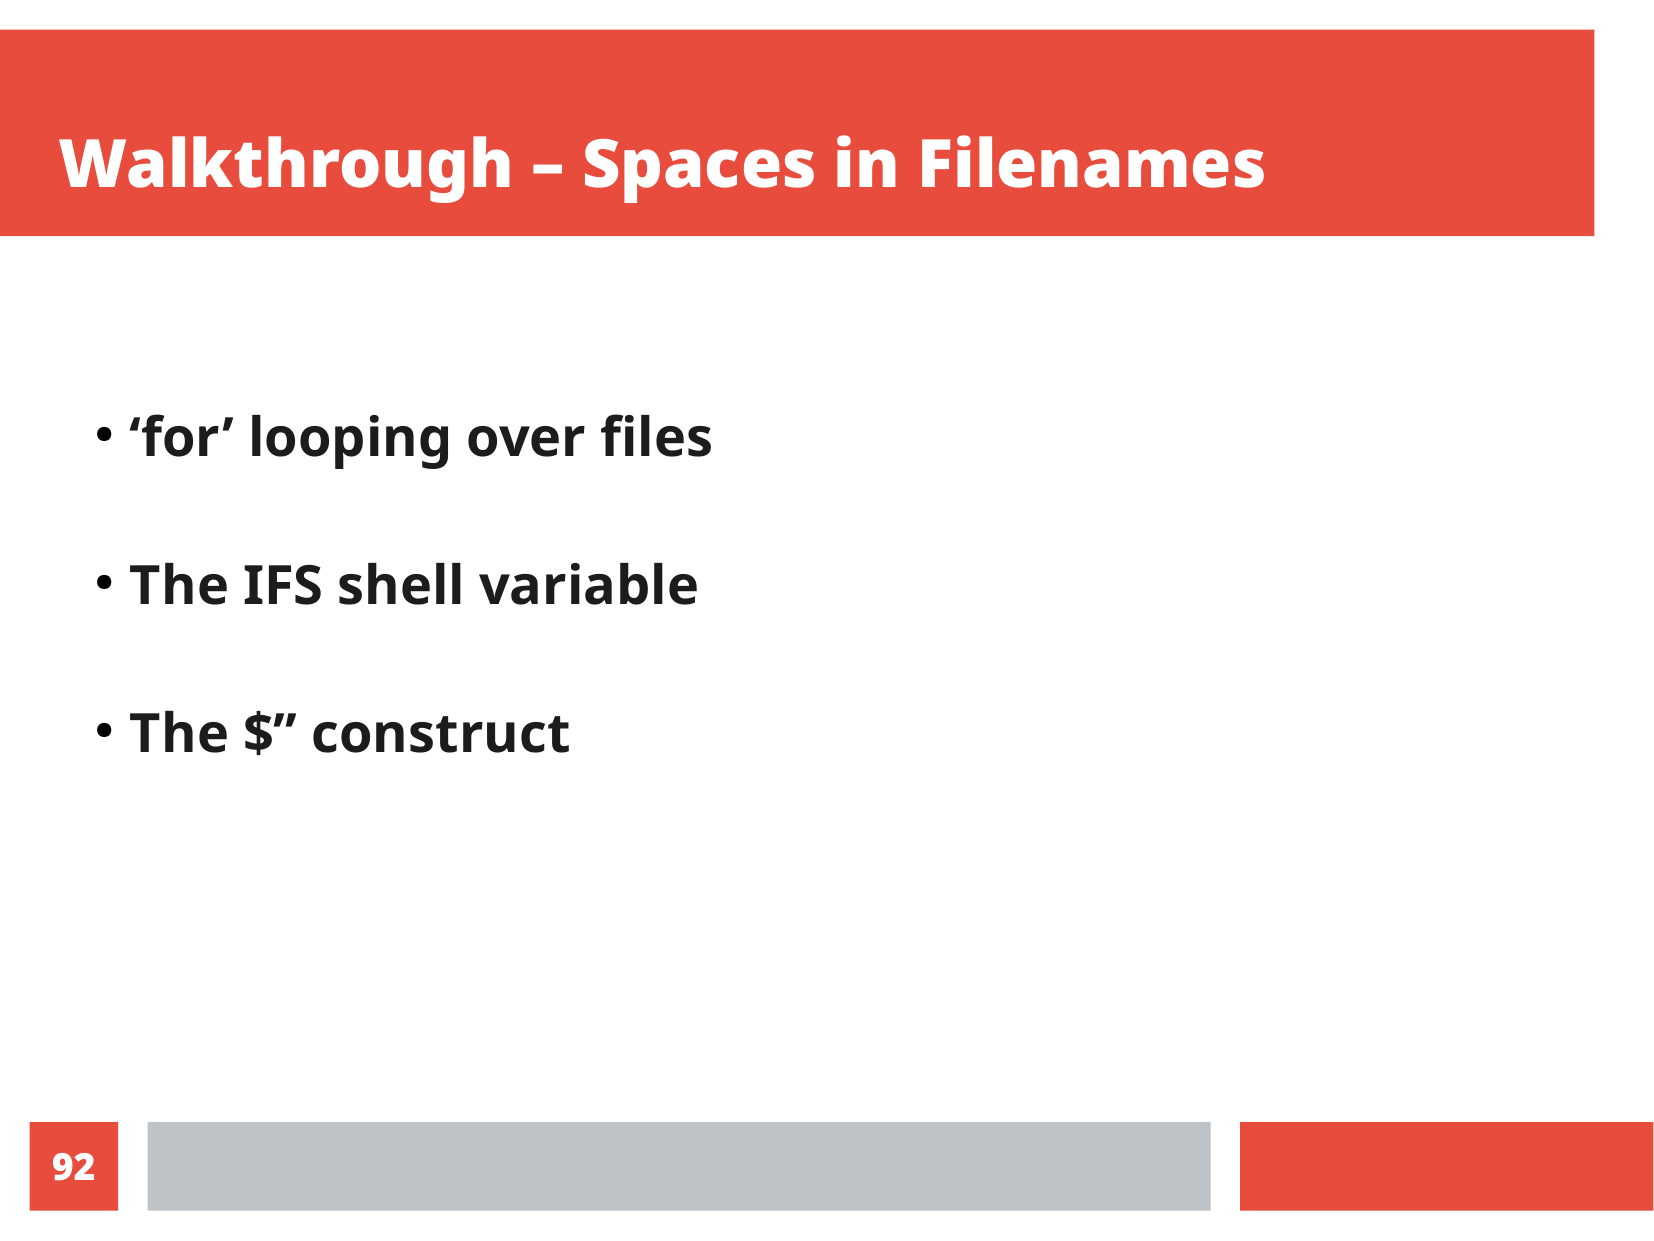

# Walkthrough – Spaces in Filenames
‘for’ looping over files
The IFS shell variable
The $’’ construct
92